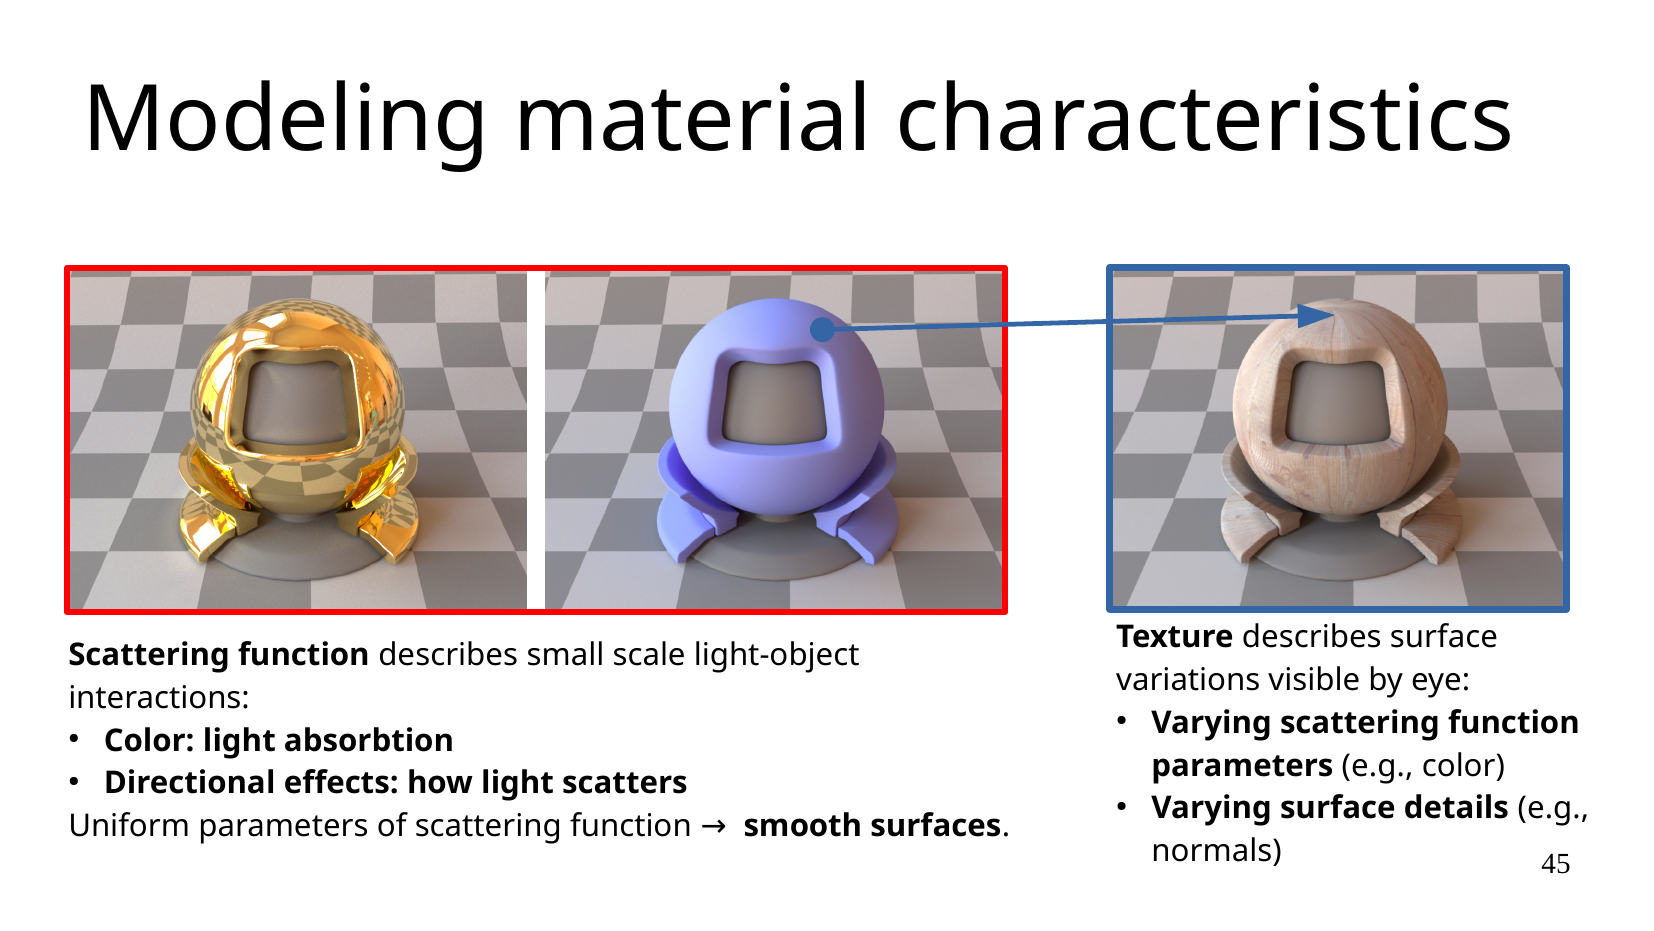

# Modeling material characteristics
Texture describes surface variations visible by eye:
Varying scattering function parameters (e.g., color)
Varying surface details (e.g., normals)
Scattering function describes small scale light-object interactions:
Color: light absorbtion
Directional effects: how light scatters
Uniform parameters of scattering function → smooth surfaces.
45